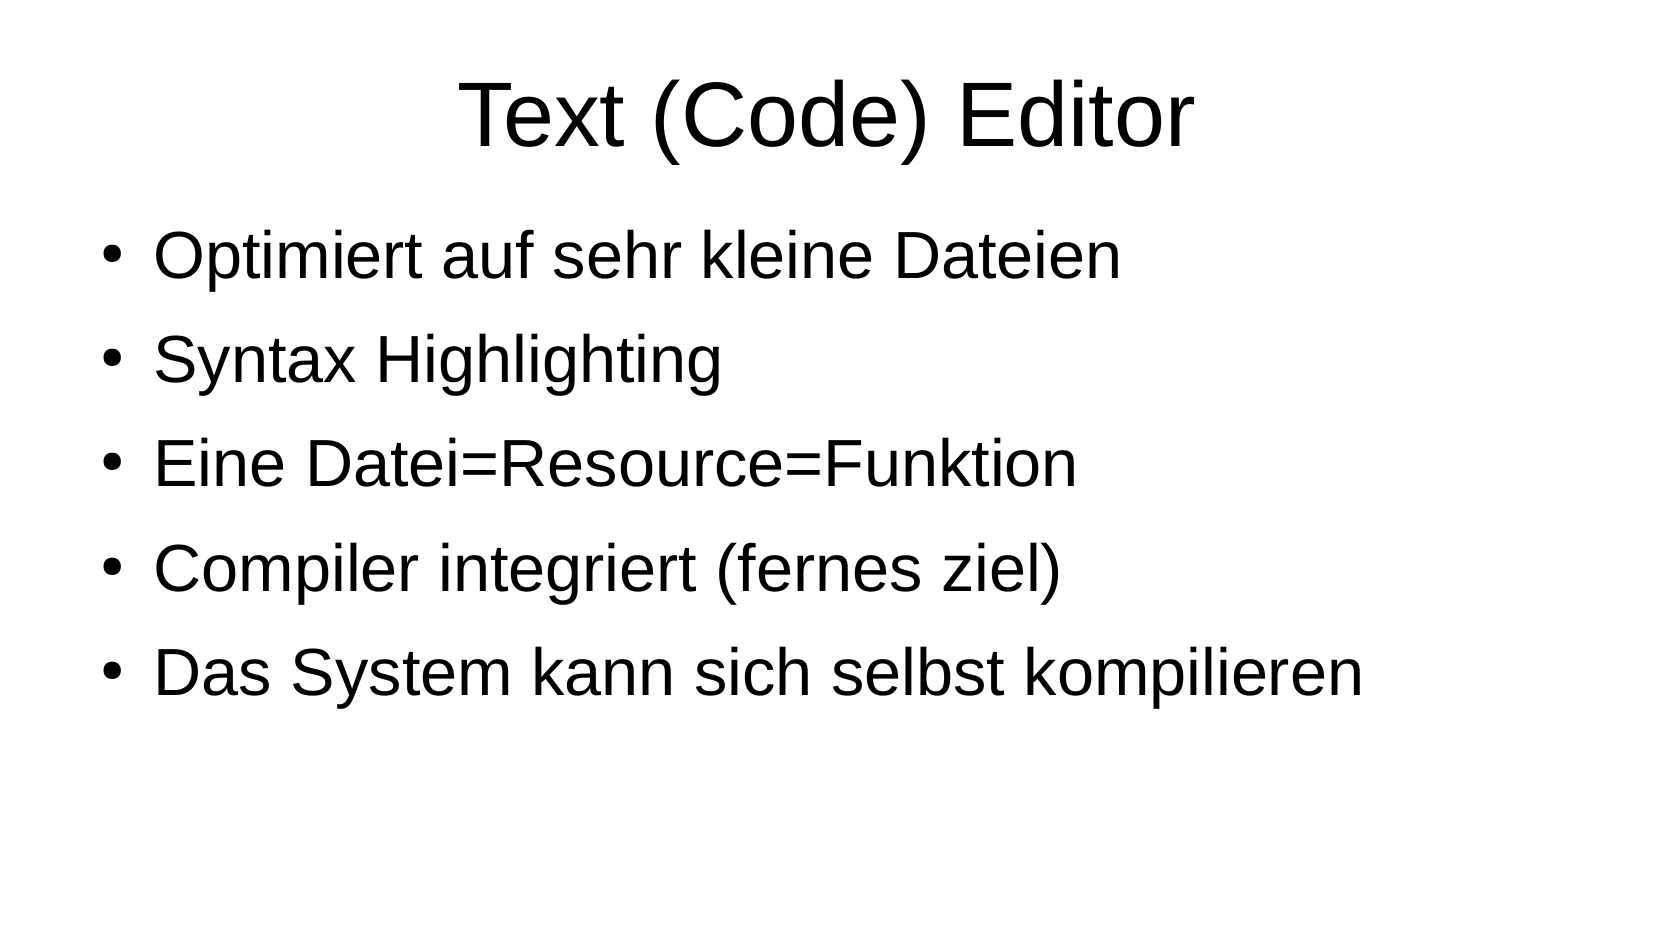

# Text (Code) Editor
Optimiert auf sehr kleine Dateien
Syntax Highlighting
Eine Datei=Resource=Funktion
Compiler integriert (fernes ziel)
Das System kann sich selbst kompilieren